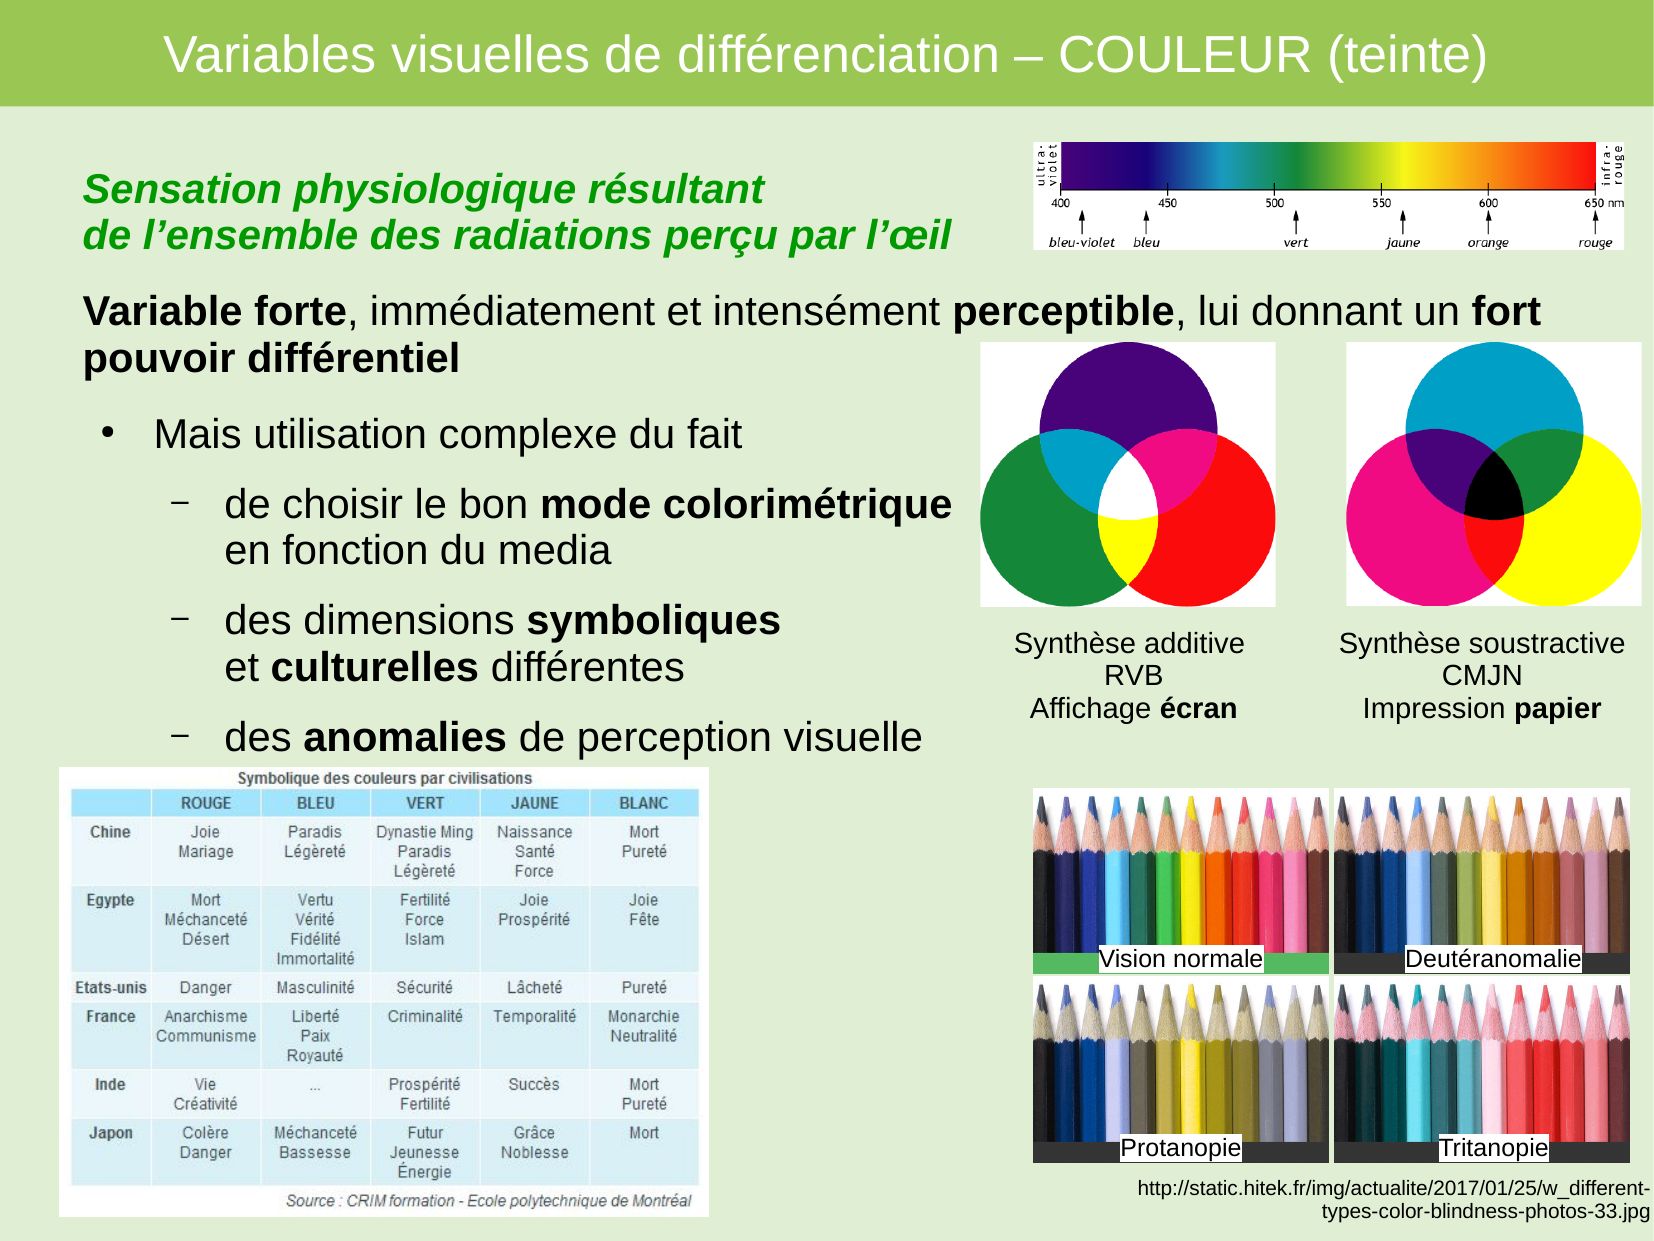

# Variables visuelles de différenciation – COULEUR (teinte)
Sensation physiologique résultant
de l’ensemble des radiations perçu par l’œil
Variable forte, immédiatement et intensément perceptible, lui donnant un fort pouvoir différentiel
Mais utilisation complexe du fait
de choisir le bon mode colorimétrique
en fonction du media
des dimensions symboliques
et culturelles différentes
des anomalies de perception visuelle
Synthèse additive
RVB
Affichage écran
Synthèse soustractive CMJN
Impression papier
Vision normale
Deutéranomalie
Protanopie
Tritanopie
http://static.hitek.fr/img/actualite/2017/01/25/w_different-types-color-blindness-photos-33.jpg